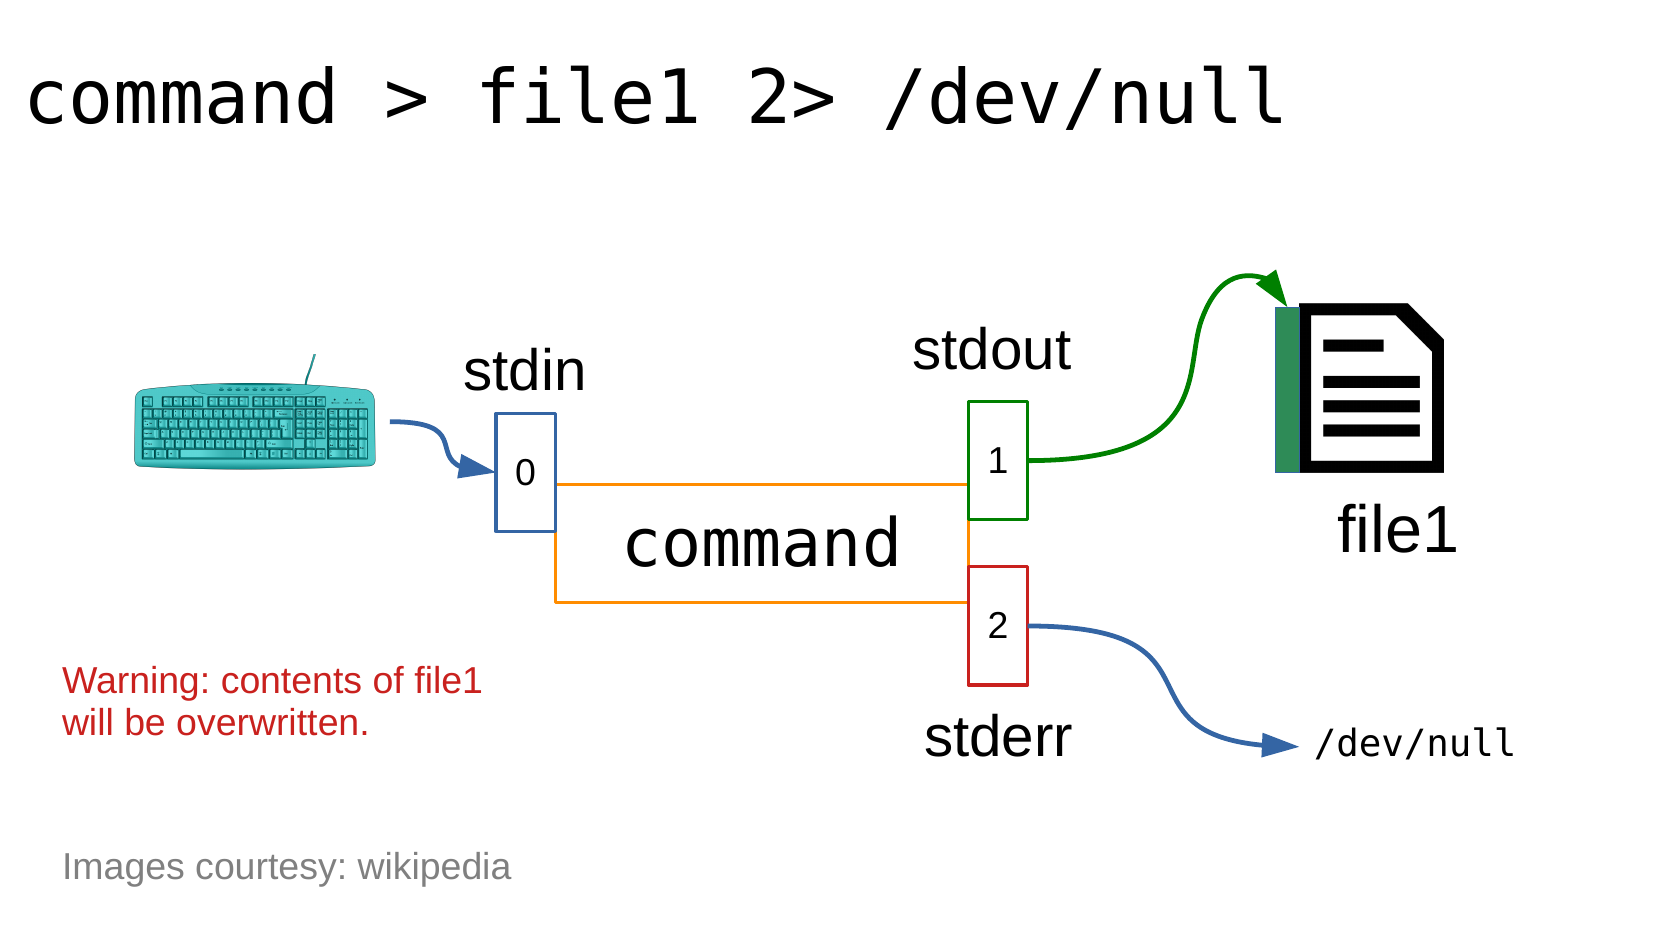

# command > file1 2> /dev/null
stdout
stdin
1
0
command
file1
2
Warning: contents of file1
will be overwritten.
stderr
/dev/null
Images courtesy: wikipedia